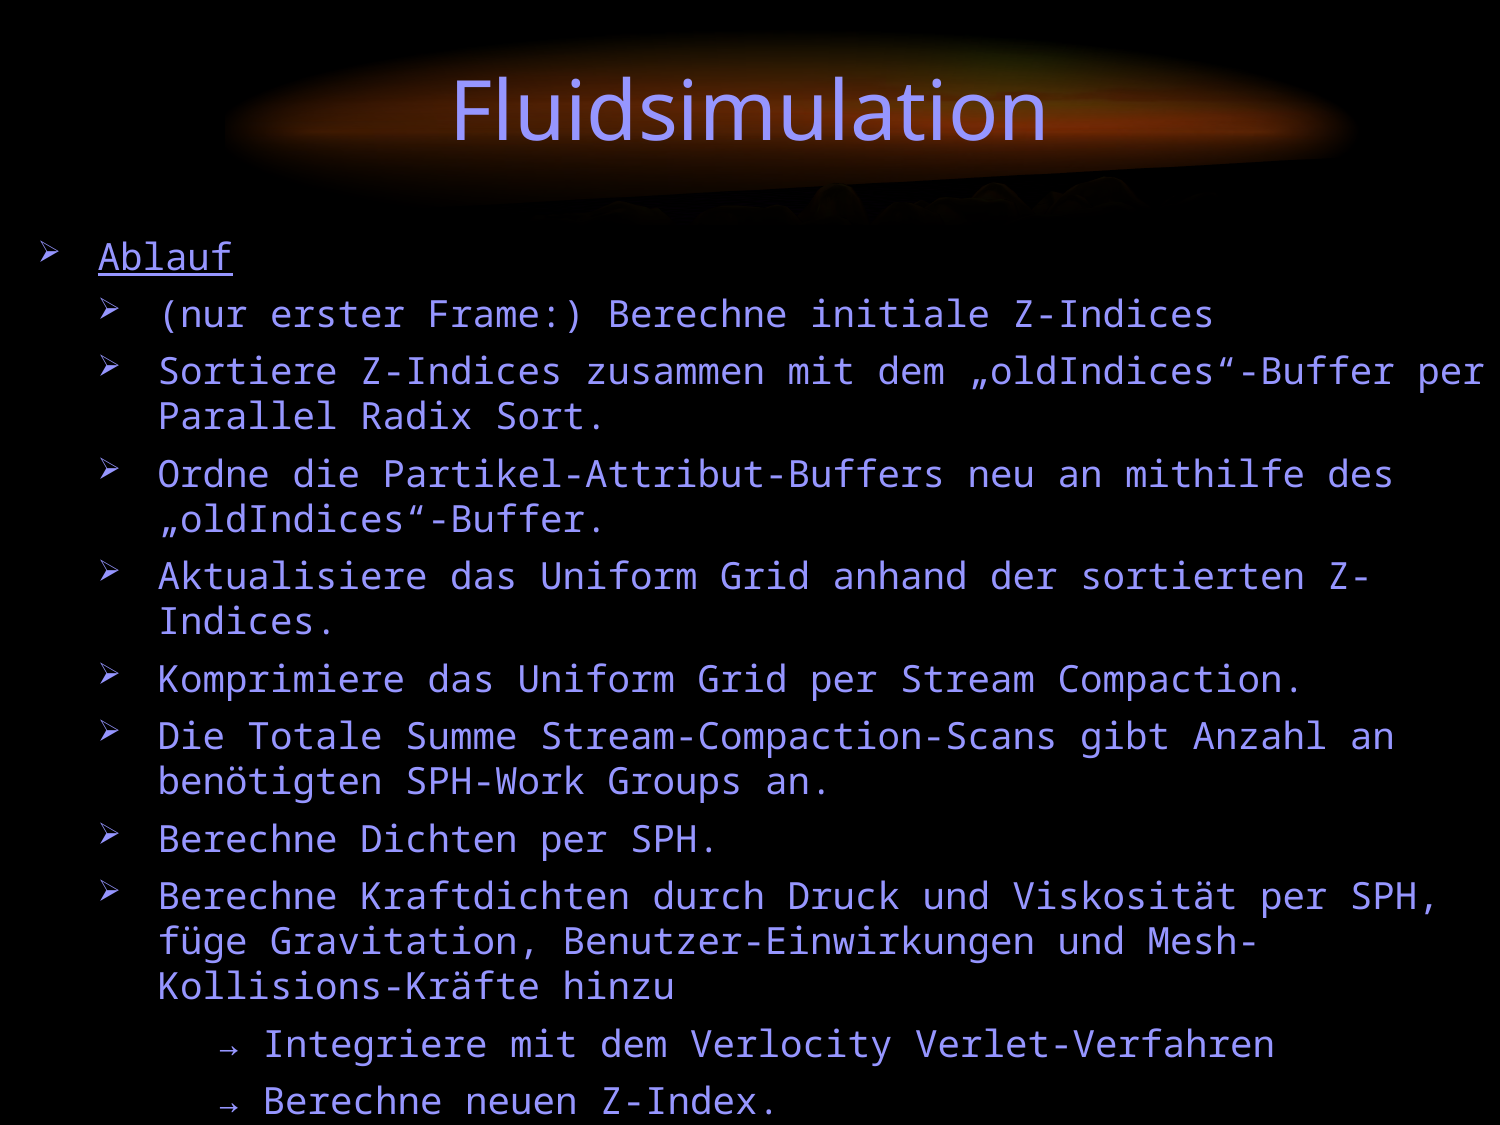

Fluidsimulation
Ablauf
(nur erster Frame:) Berechne initiale Z-Indices
Sortiere Z-Indices zusammen mit dem „oldIndices“-Buffer per Parallel Radix Sort.
Ordne die Partikel-Attribut-Buffers neu an mithilfe des „oldIndices“-Buffer.
Aktualisiere das Uniform Grid anhand der sortierten Z-Indices.
Komprimiere das Uniform Grid per Stream Compaction.
Die Totale Summe Stream-Compaction-Scans gibt Anzahl an benötigten SPH-Work Groups an.
Berechne Dichten per SPH.
Berechne Kraftdichten durch Druck und Viskosität per SPH, füge Gravitation, Benutzer-Einwirkungen und Mesh-Kollisions-Kräfte hinzu
→ Integriere mit dem Verlocity Verlet-Verfahren
→ Berechne neuen Z-Index.